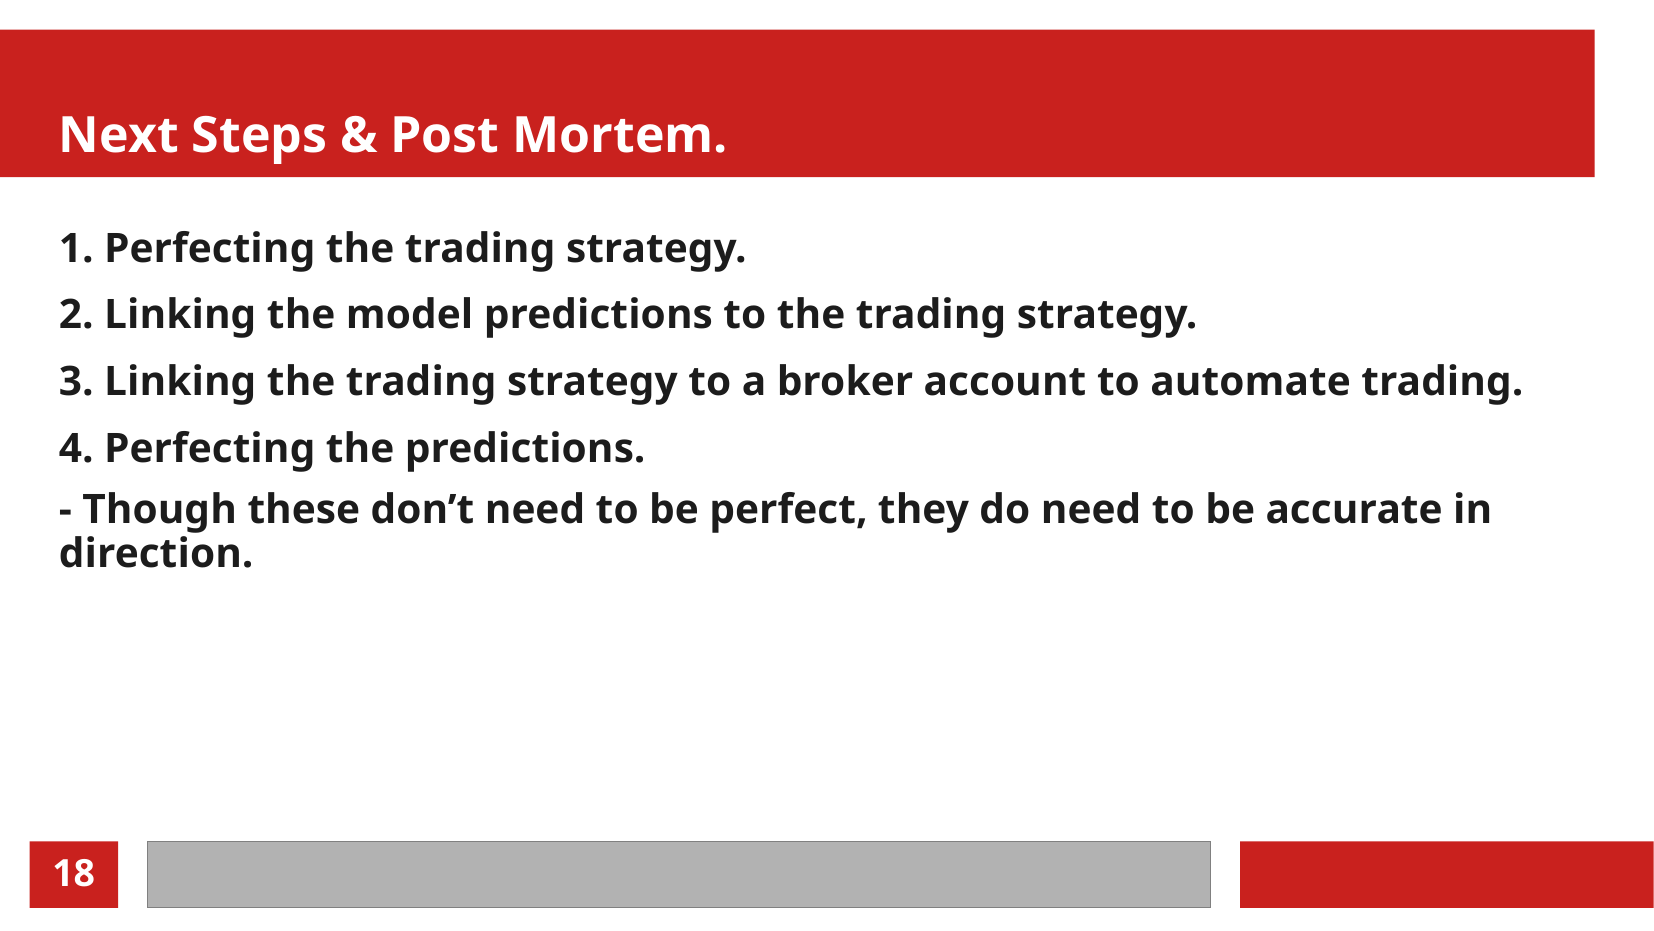

# Next Steps & Post Mortem.
1. Perfecting the trading strategy.
2. Linking the model predictions to the trading strategy.
3. Linking the trading strategy to a broker account to automate trading.
4. Perfecting the predictions.
- Though these don’t need to be perfect, they do need to be accurate in direction.